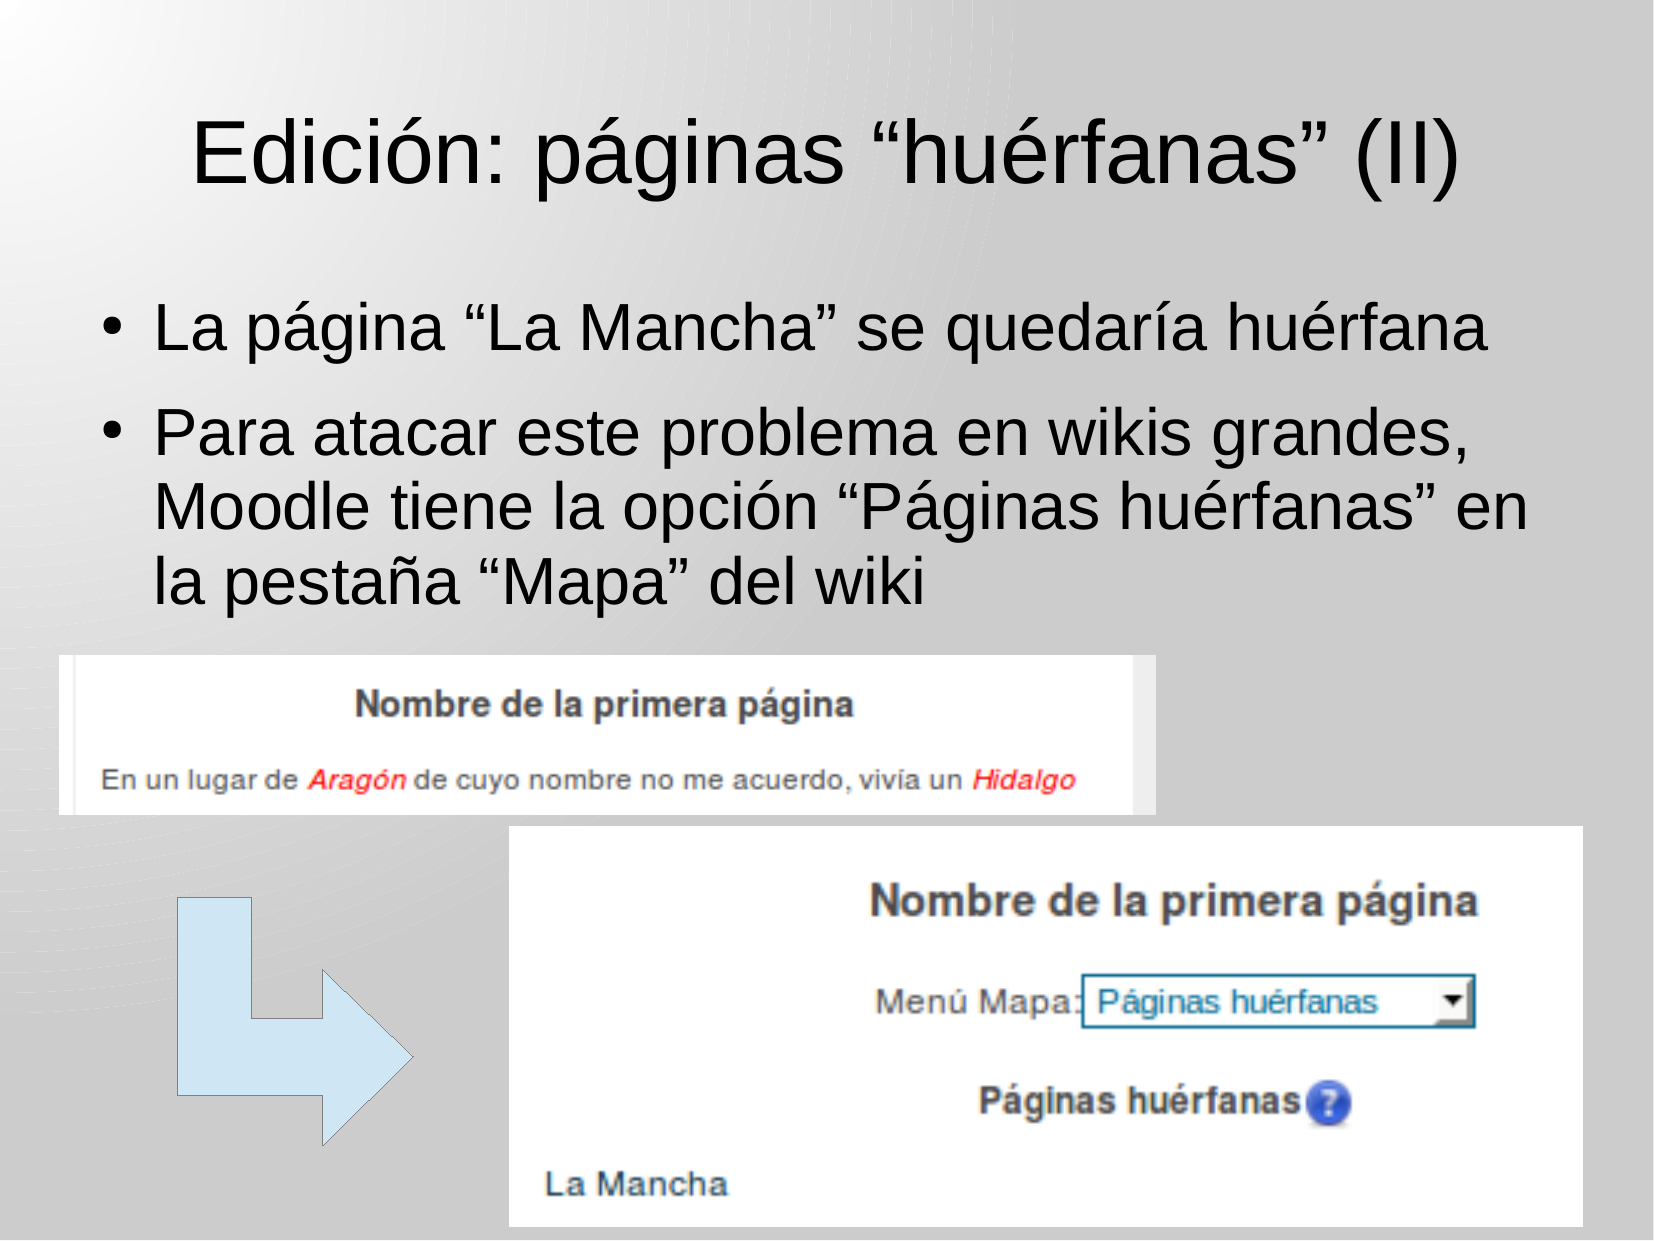

# Edición: páginas “huérfanas” (II)
La página “La Mancha” se quedaría huérfana
Para atacar este problema en wikis grandes, Moodle tiene la opción “Páginas huérfanas” en la pestaña “Mapa” del wiki